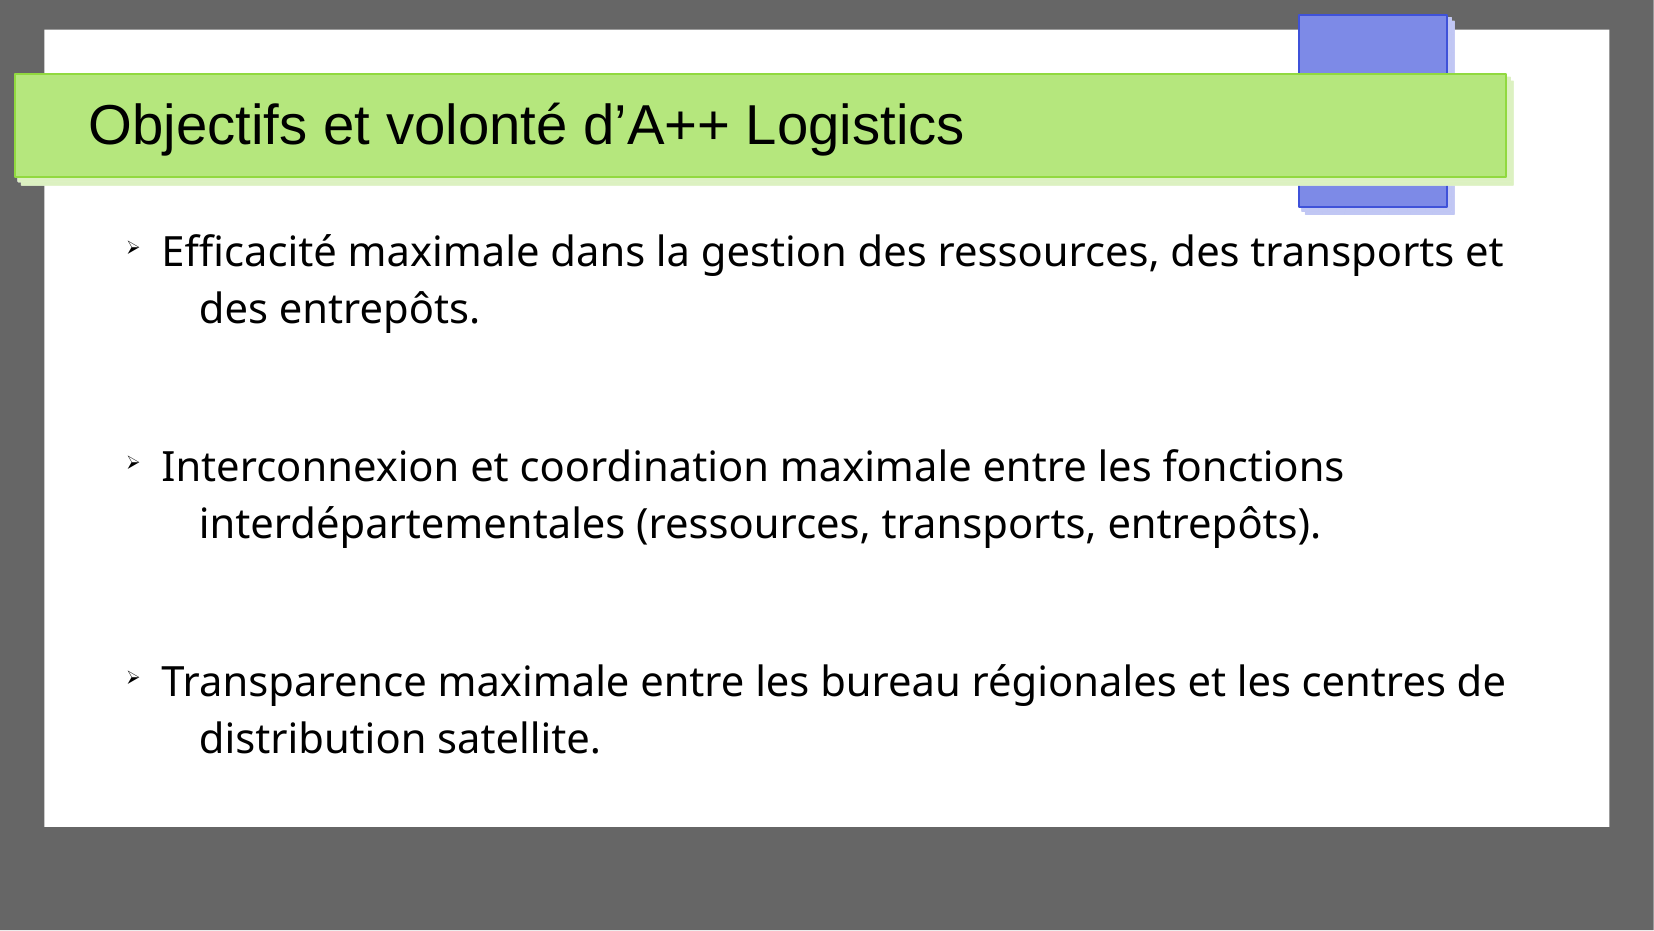

# Objectifs et volonté d’A++ Logistics
Efficacité maximale dans la gestion des ressources, des transports et des entrepôts.
Interconnexion et coordination maximale entre les fonctions interdépartementales (ressources, transports, entrepôts).
Transparence maximale entre les bureau régionales et les centres de distribution satellite.